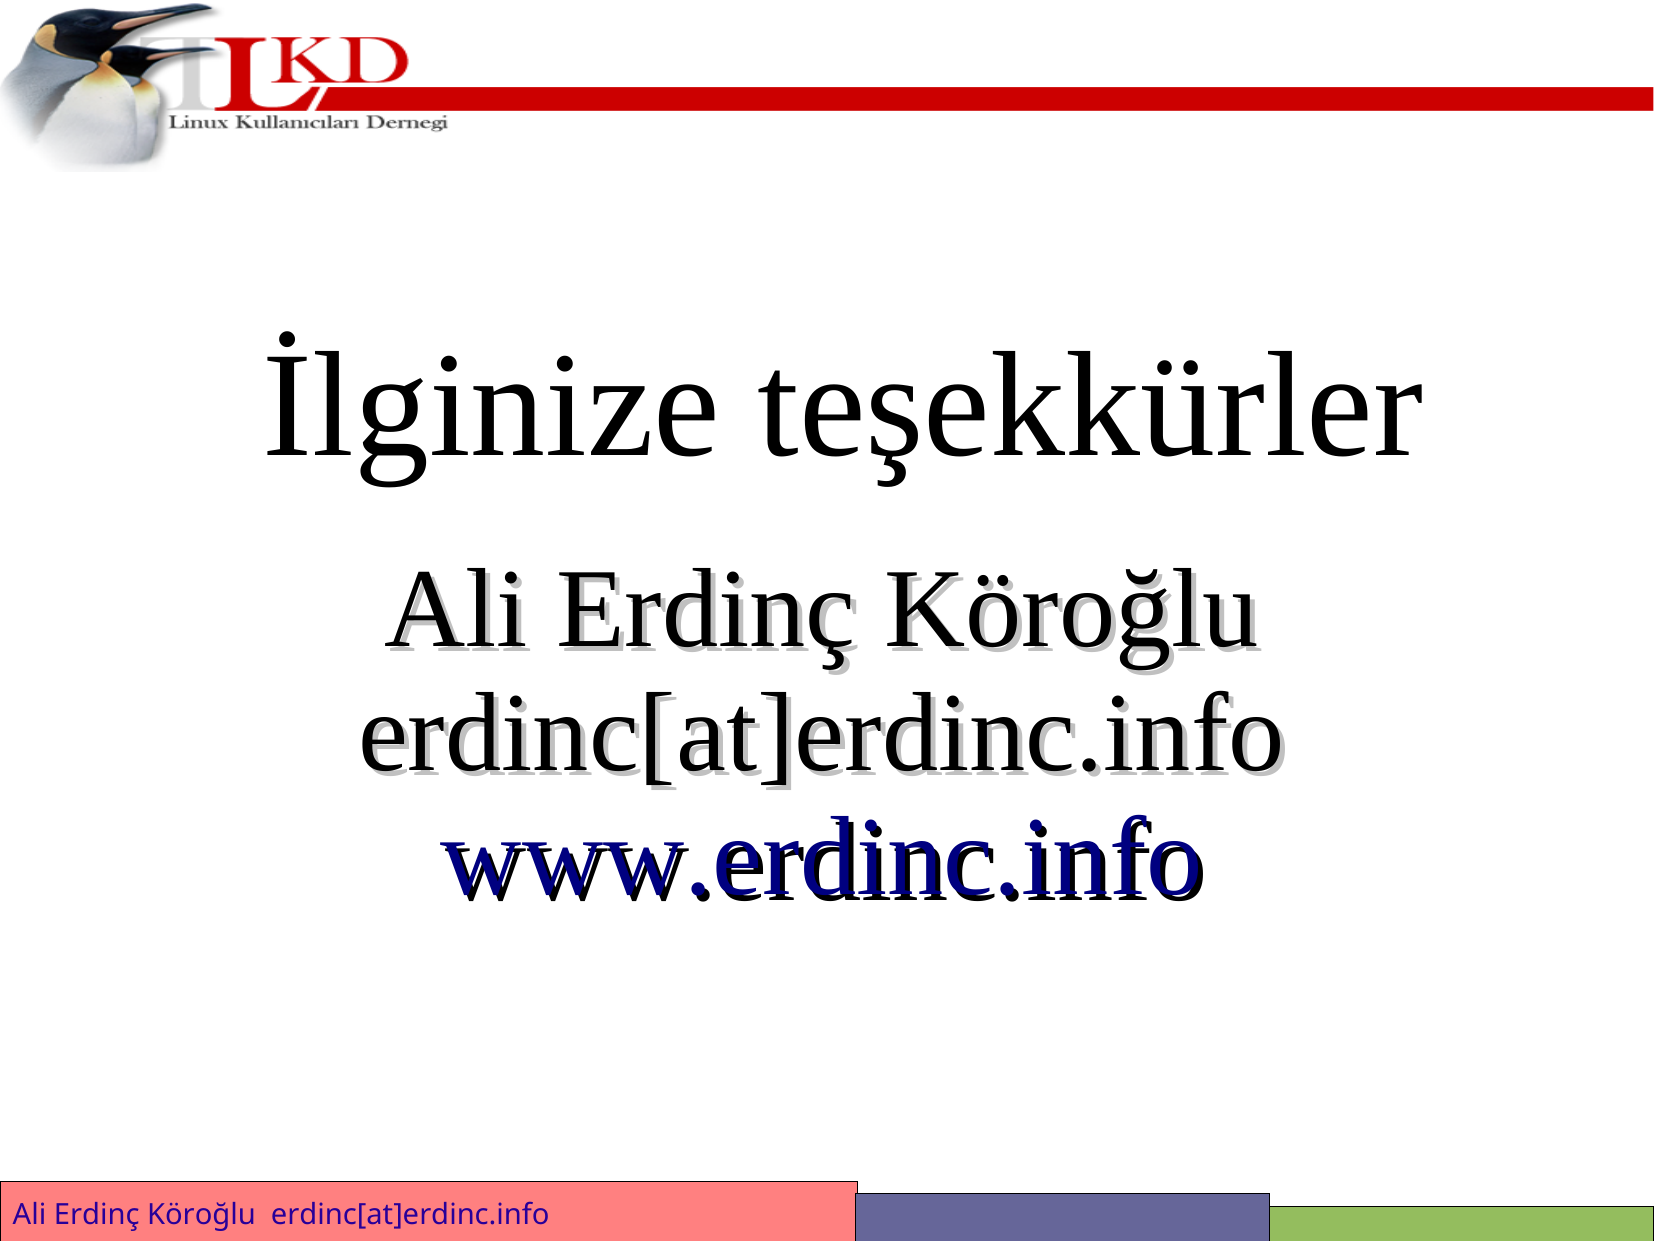

İlginize teşekkürler
Ali Erdinç Köroğlu
erdinc[at]erdinc.info
www.erdinc.info
Ali Erdinç Köroğlu erdinc[at]erdinc.info http://www.erdinc.info